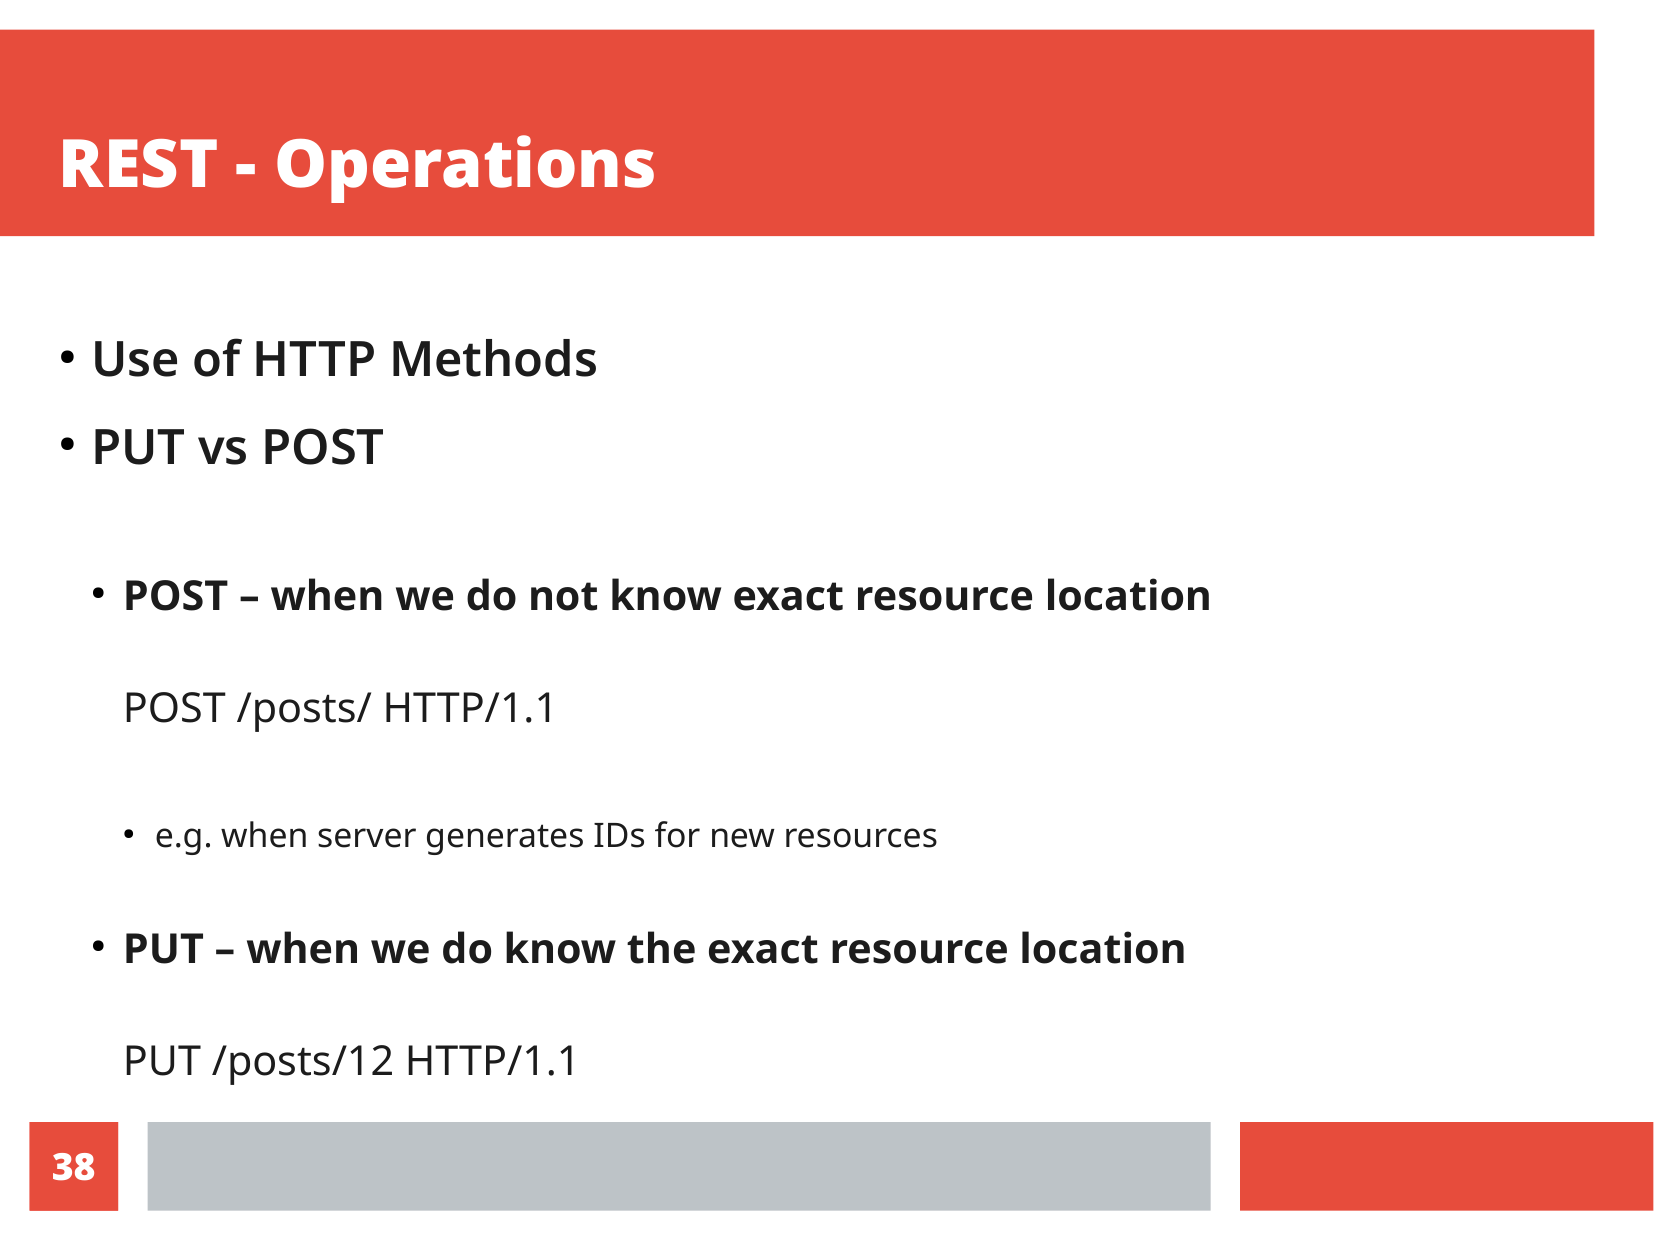

# REST - Operations
Use of HTTP Methods
PUT vs POST
POST – when we do not know exact resource location
POST /posts/ HTTP/1.1
e.g. when server generates IDs for new resources
PUT – when we do know the exact resource location
PUT /posts/12 HTTP/1.1
38